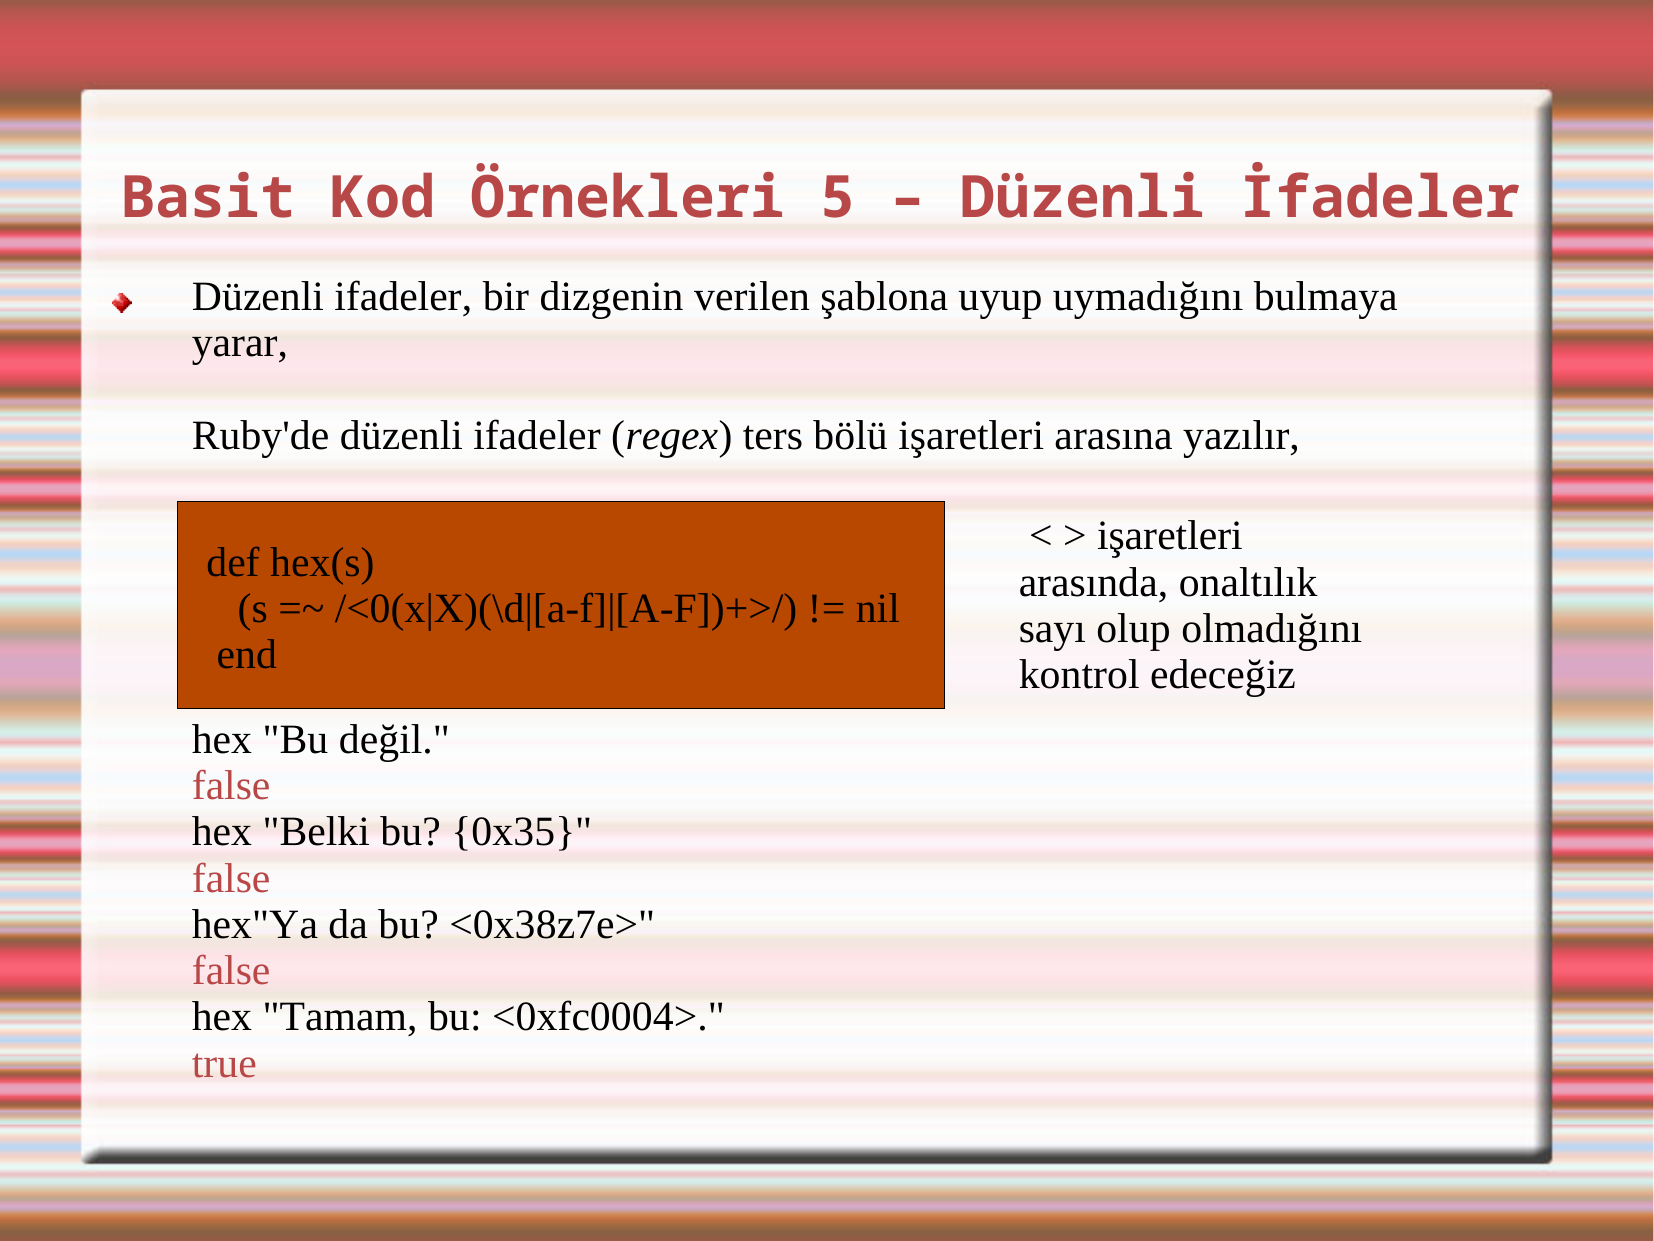

Basit Kod Örnekleri 5 – Düzenli İfadeler
Düzenli ifadeler, bir dizgenin verilen şablona uyup uymadığını bulmaya yarar,
Ruby'de düzenli ifadeler (regex) ters bölü işaretleri arasına yazılır,
 < > işaretleri arasında, onaltılık sayı olup olmadığını kontrol edeceğiz
def hex(s)
 (s =~ /<0(x|X)(\d|[a-f]|[A-F])+>/) != nil
 end
hex "Bu değil."
false
hex "Belki bu? {0x35}"
false
hex"Ya da bu? <0x38z7e>"
false
hex "Tamam, bu: <0xfc0004>."
true